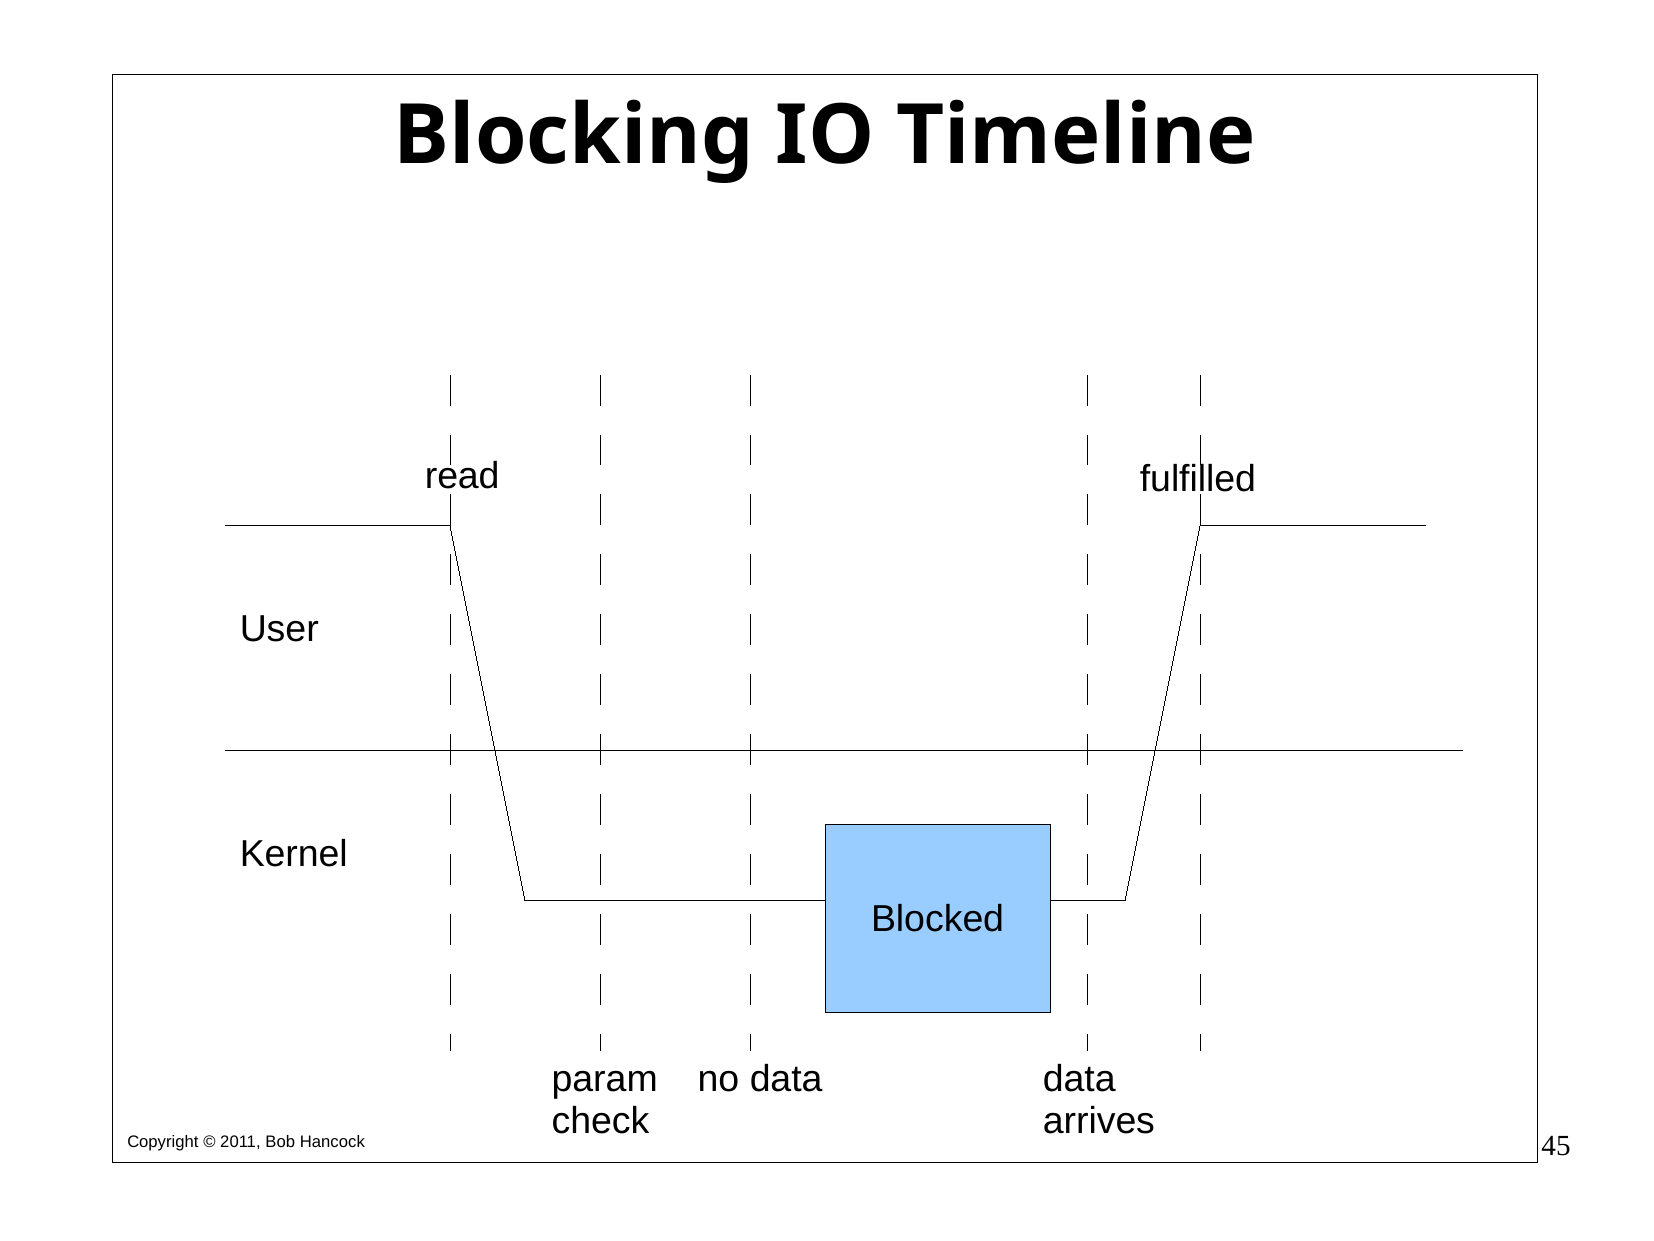

# Blocking IO Timeline
read
fulfilled
User
Kernel
Blocked
param check
no data
data arrives
Copyright © 2011, Bob Hancock
45